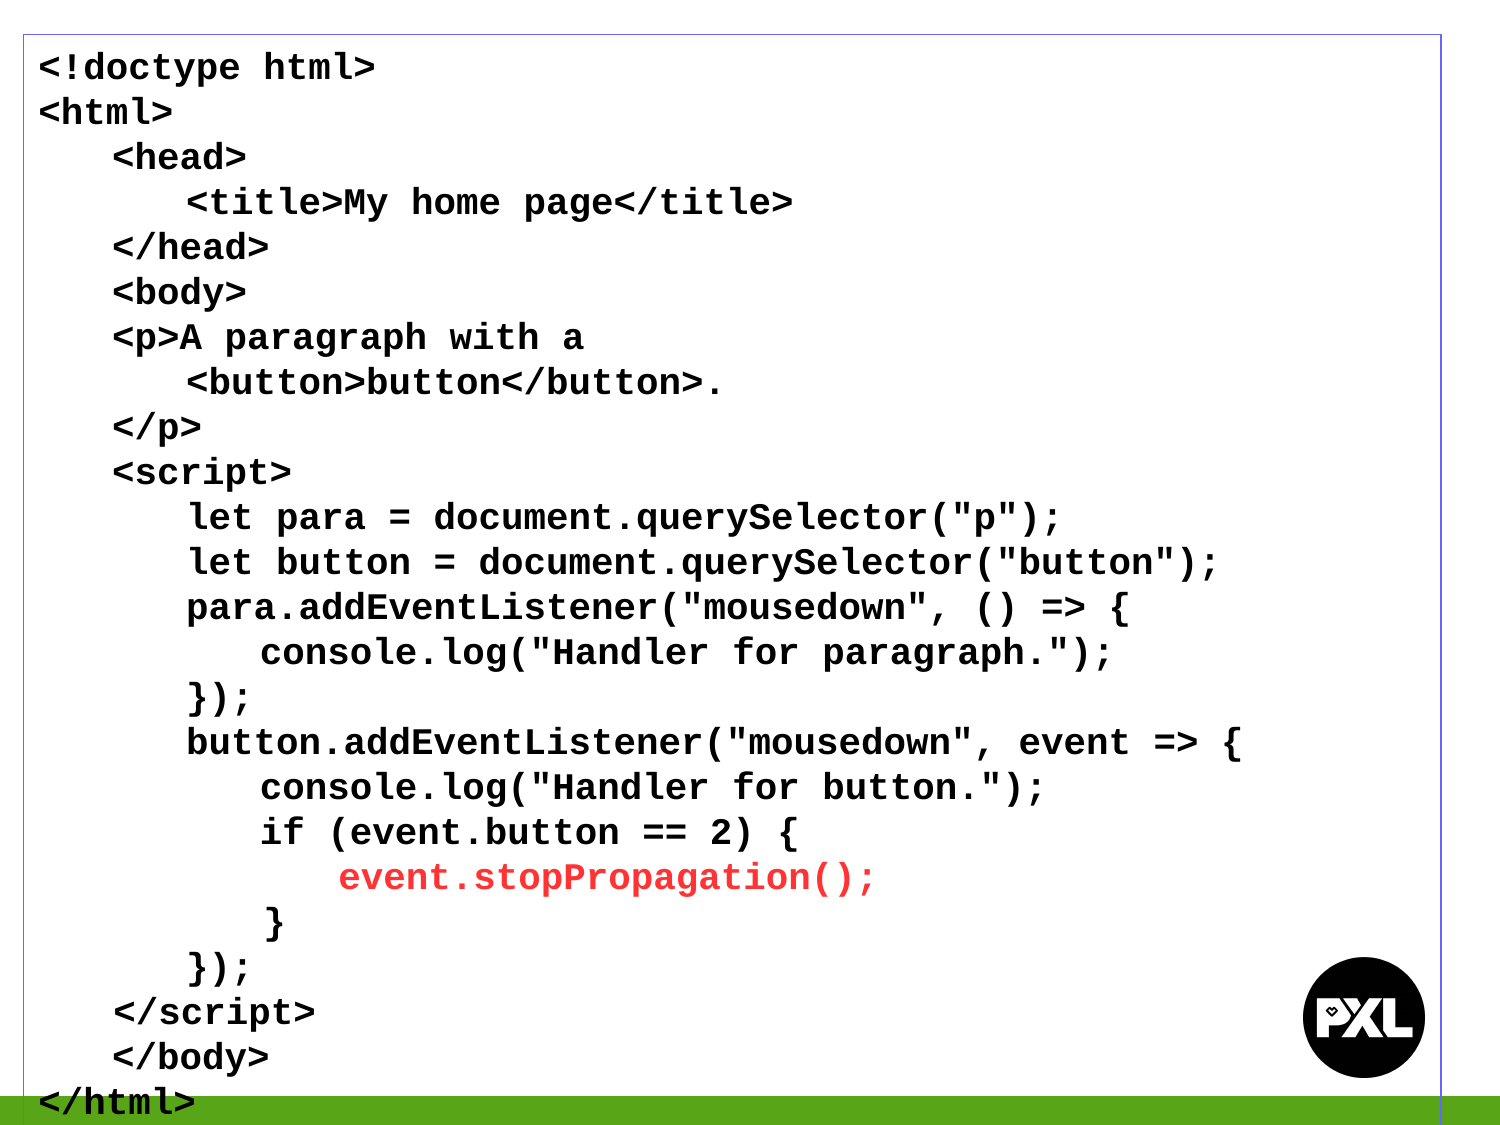

<!doctype html>
<html>
	<head>
		<title>My home page</title>
	</head>
	<body>
	<p>A paragraph with a
		<button>button</button>.
	</p>
	<script>
		let para = document.querySelector("p");
		let button = document.querySelector("button");
		para.addEventListener("mousedown", () => {
			console.log("Handler for paragraph.");
		});
		button.addEventListener("mousedown", event => {
			console.log("Handler for button.");
			if (event.button == 2) {
event.stopPropagation();
}
		});
</script>
	</body>
</html>